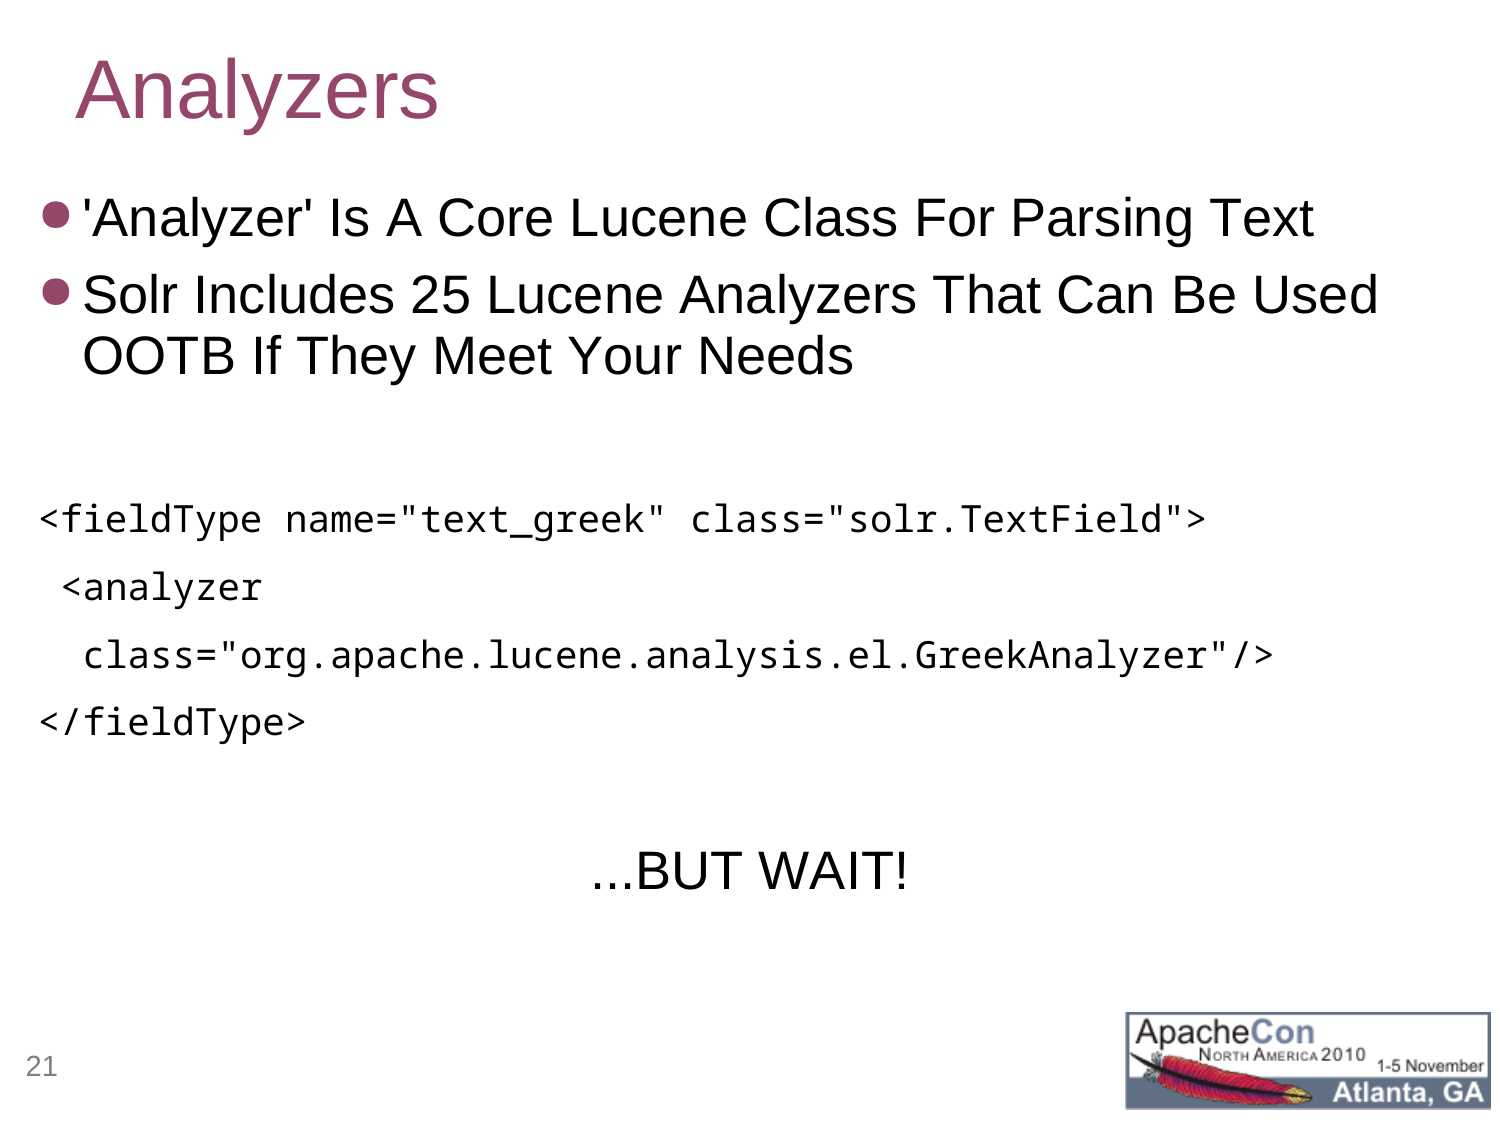

# Analyzers
'Analyzer' Is A Core Lucene Class For Parsing Text
Solr Includes 25 Lucene Analyzers That Can Be Used OOTB If They Meet Your Needs
<fieldType name="text_greek" class="solr.TextField">
 <analyzer
 class="org.apache.lucene.analysis.el.GreekAnalyzer"/>
</fieldType>
...BUT WAIT!
21